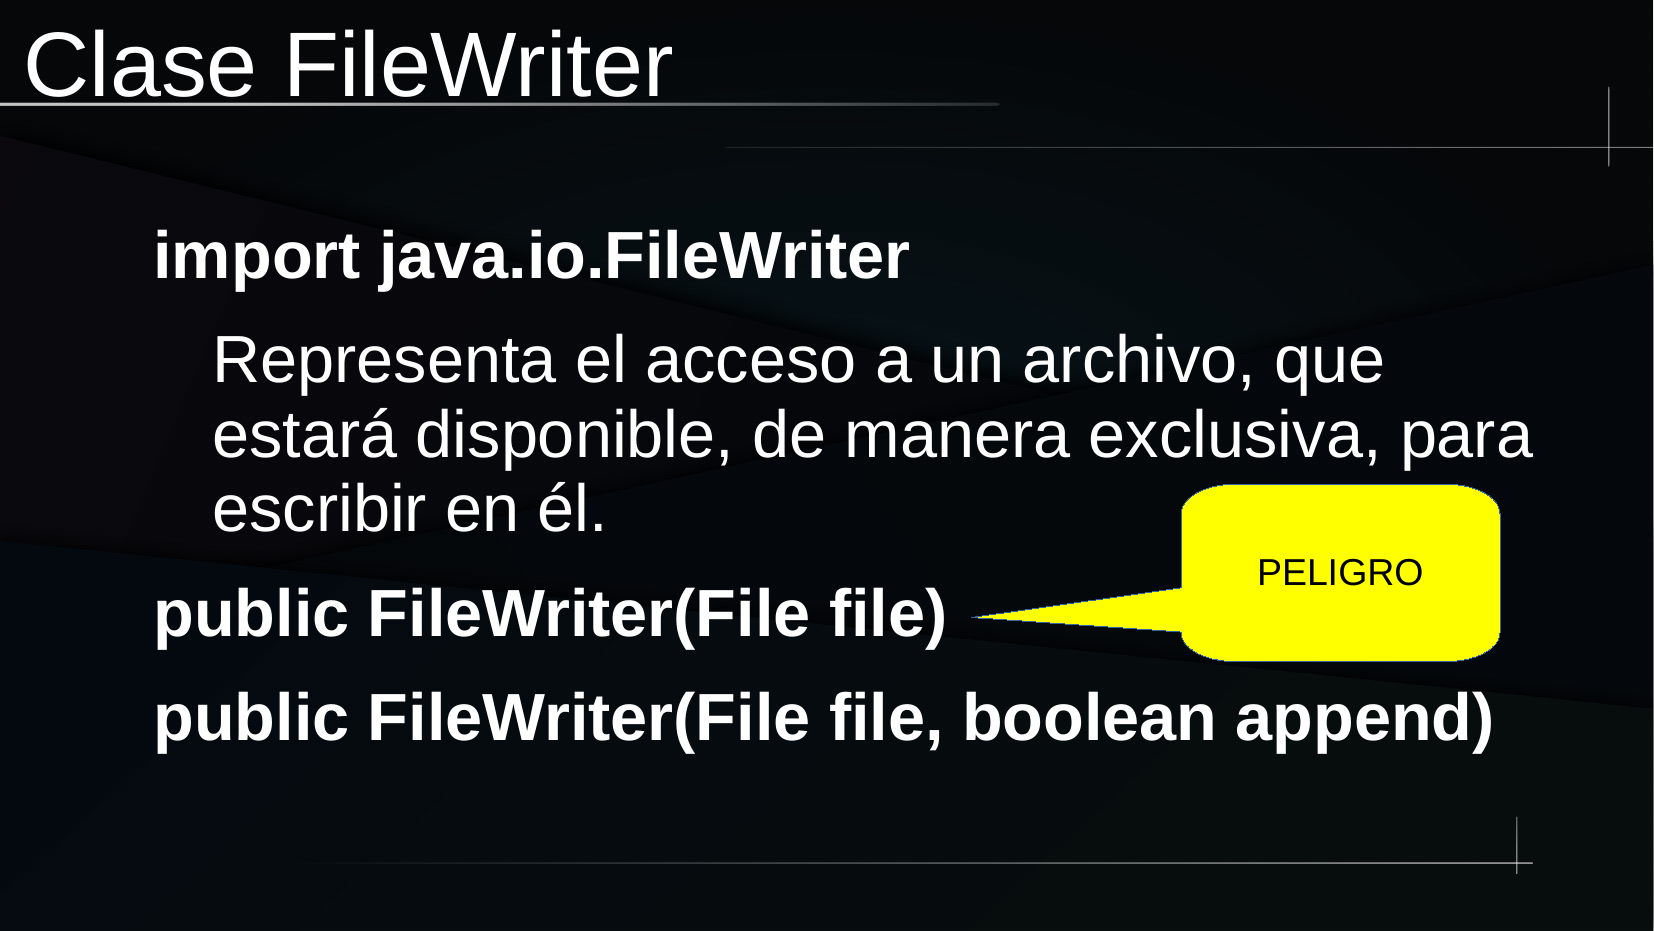

# Clase FileWriter
import java.io.FileWriter
Representa el acceso a un archivo, que estará disponible, de manera exclusiva, para escribir en él.
public FileWriter(File file)
public FileWriter(File file, boolean append)
PELIGRO